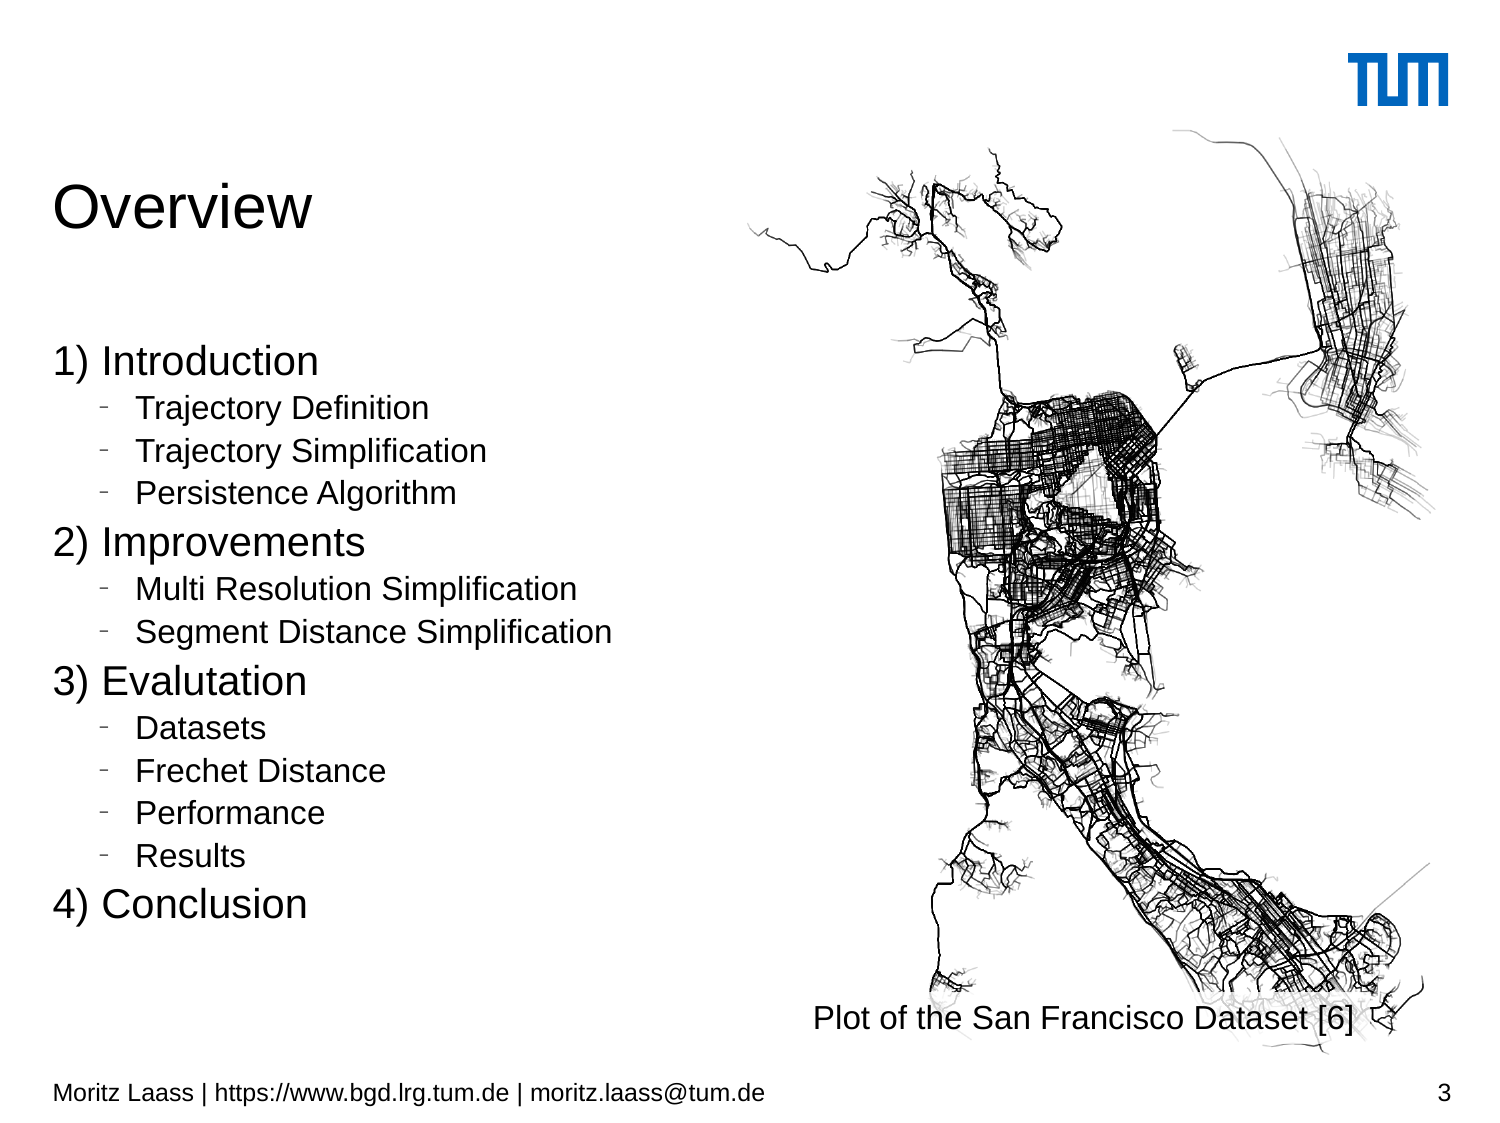

# Overview
 Introduction
Trajectory Definition
Trajectory Simplification
Persistence Algorithm
 Improvements
Multi Resolution Simplification
Segment Distance Simplification
 Evalutation
Datasets
Frechet Distance
Performance
Results
 Conclusion
Plot of the San Francisco Dataset [6]
Moritz Laass | https://www.bgd.lrg.tum.de | moritz.laass@tum.de
3